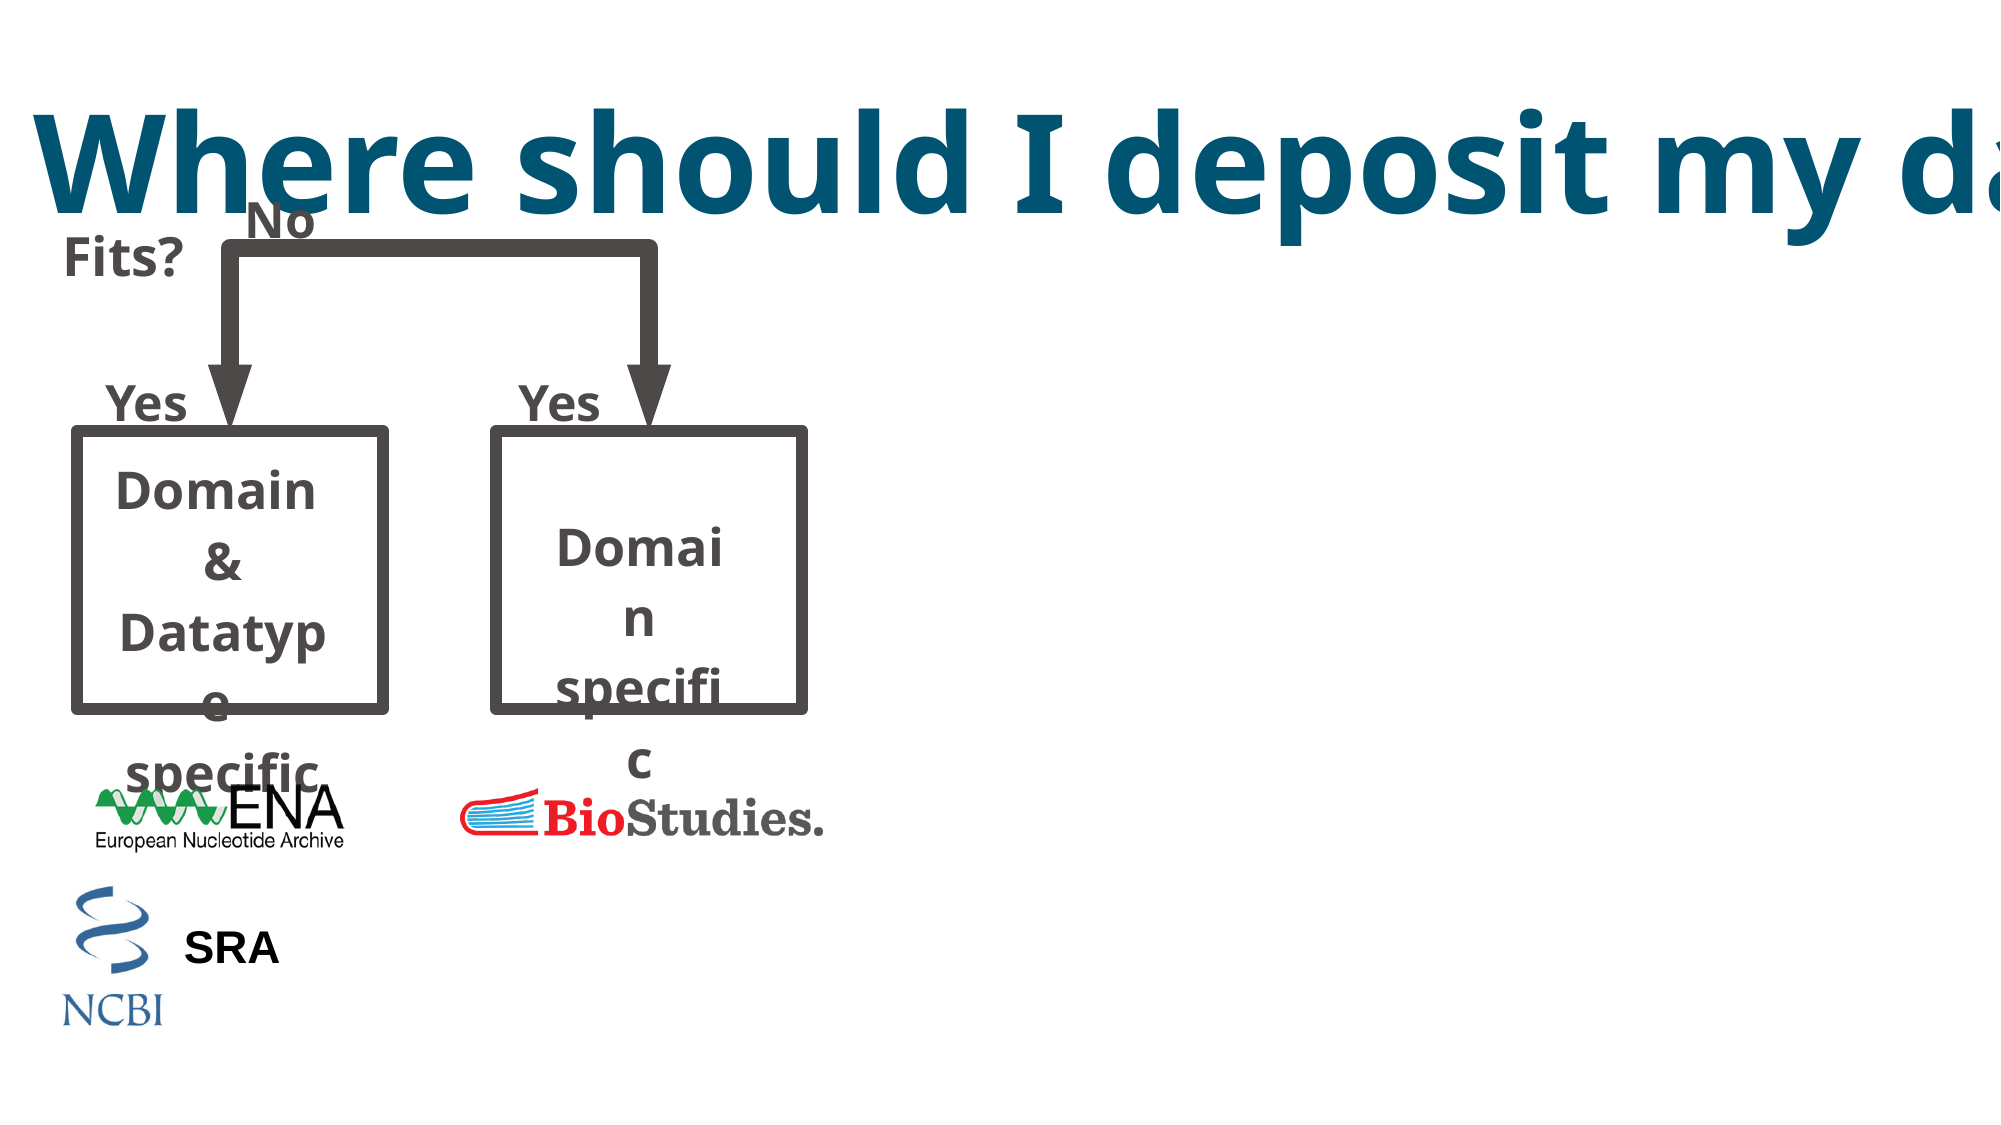

Where should I deposit my data?
No
Fits?
Yes
Yes
Domain
&
Datatype
specific
Domain
specific
SRA